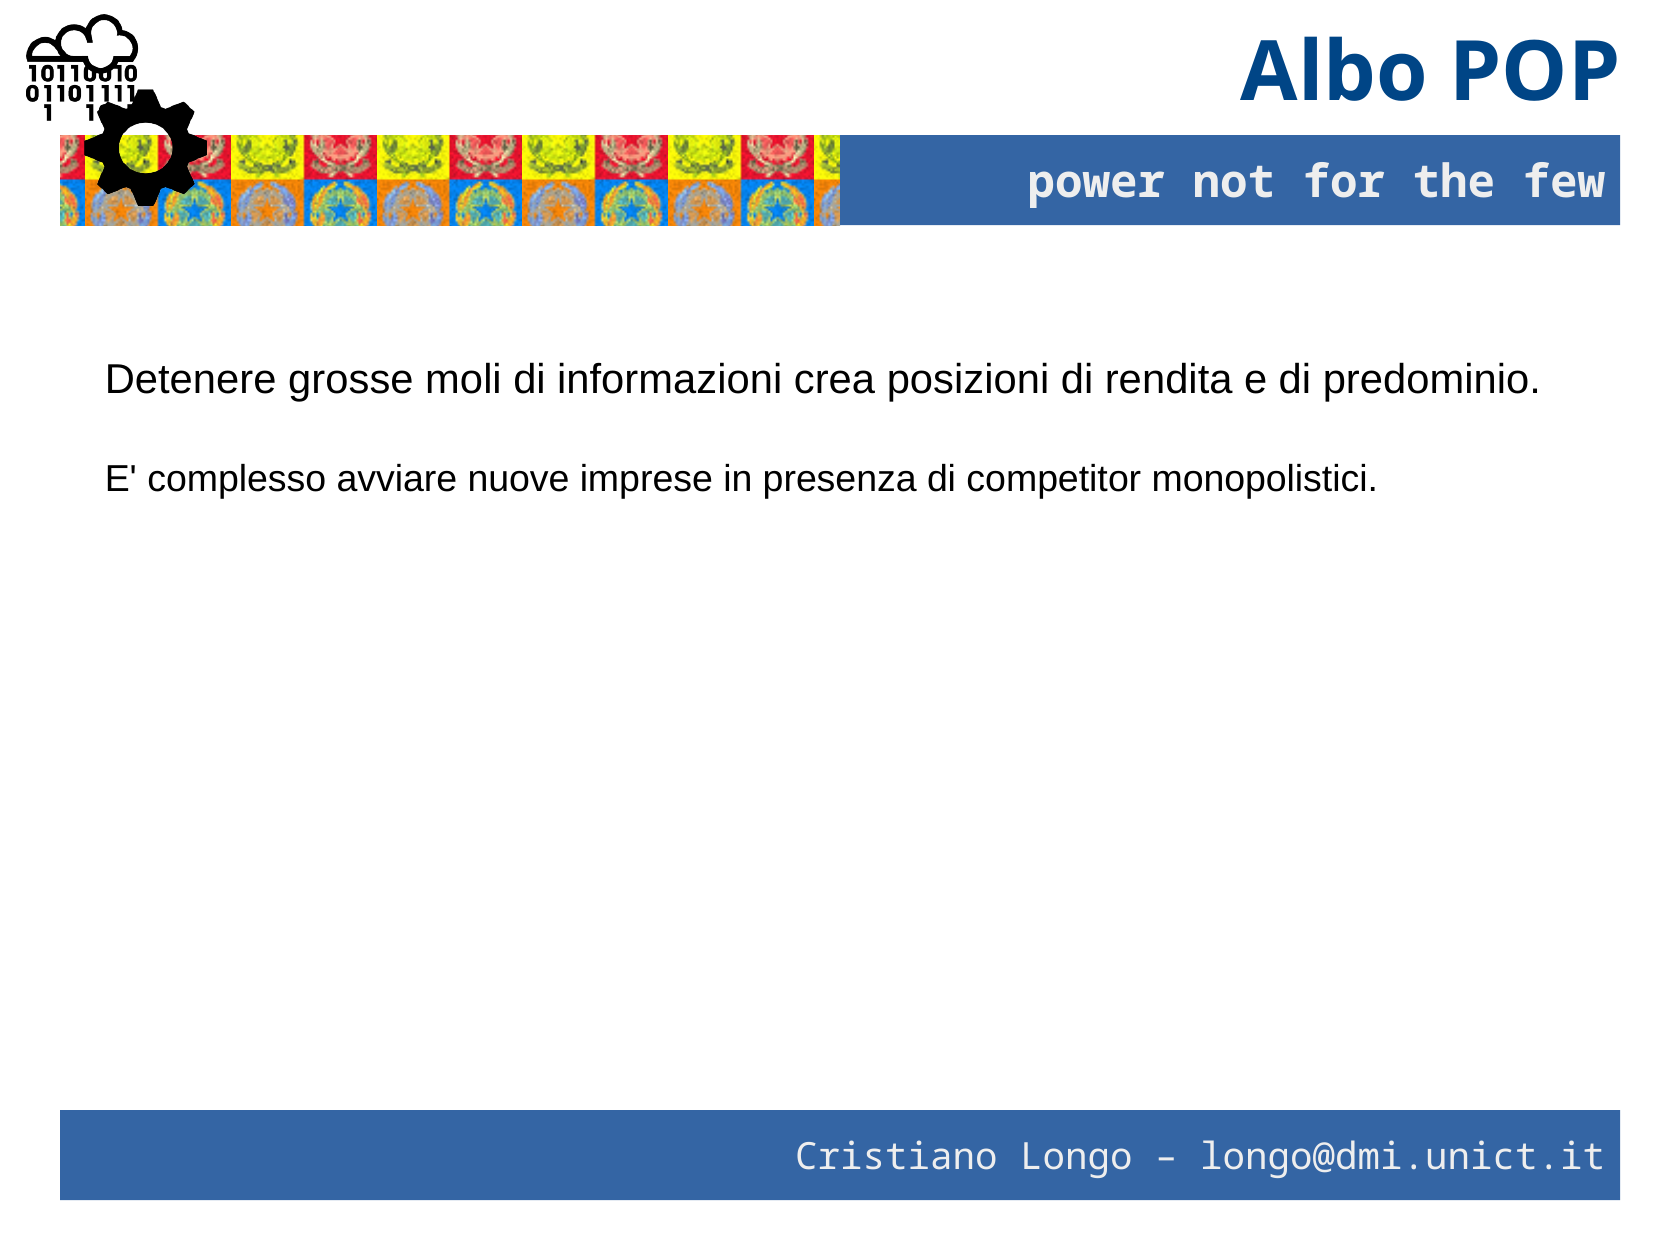

Albo POP
power not for the few
Detenere grosse moli di informazioni crea posizioni di rendita e di predominio.
E' complesso avviare nuove imprese in presenza di competitor monopolistici.
Cristiano Longo – longo@dmi.unict.it